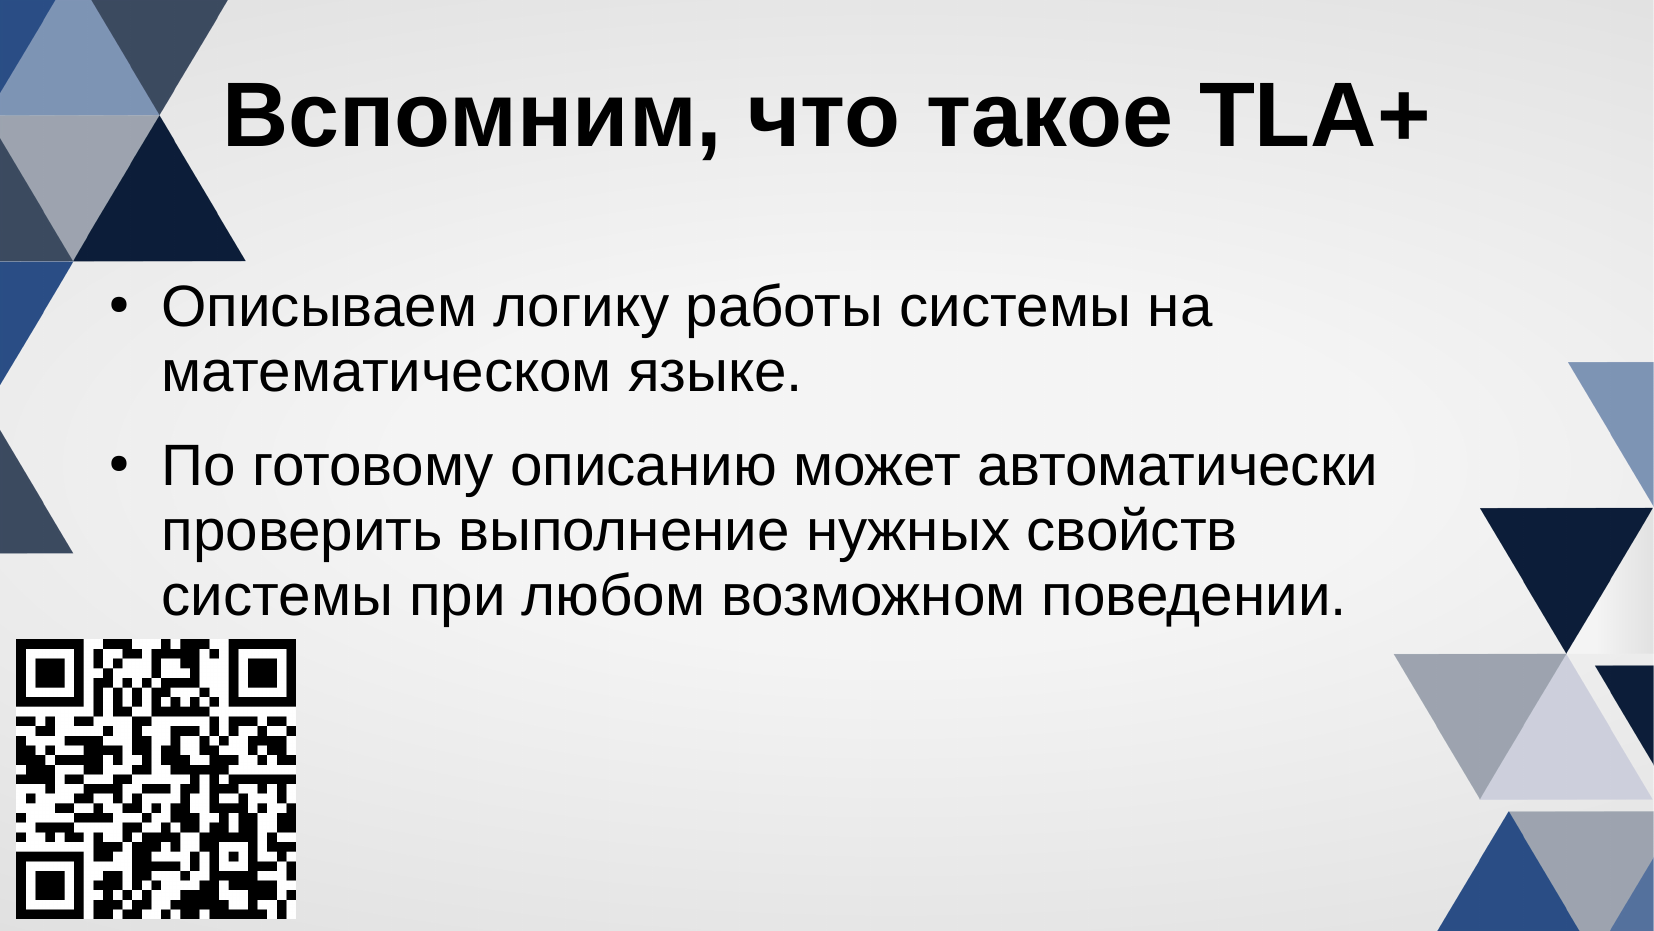

# Вспомним, что такое TLA+
Описываем логику работы системы на математическом языке.
По готовому описанию может автоматически проверить выполнение нужных свойств системы при любом возможном поведении.